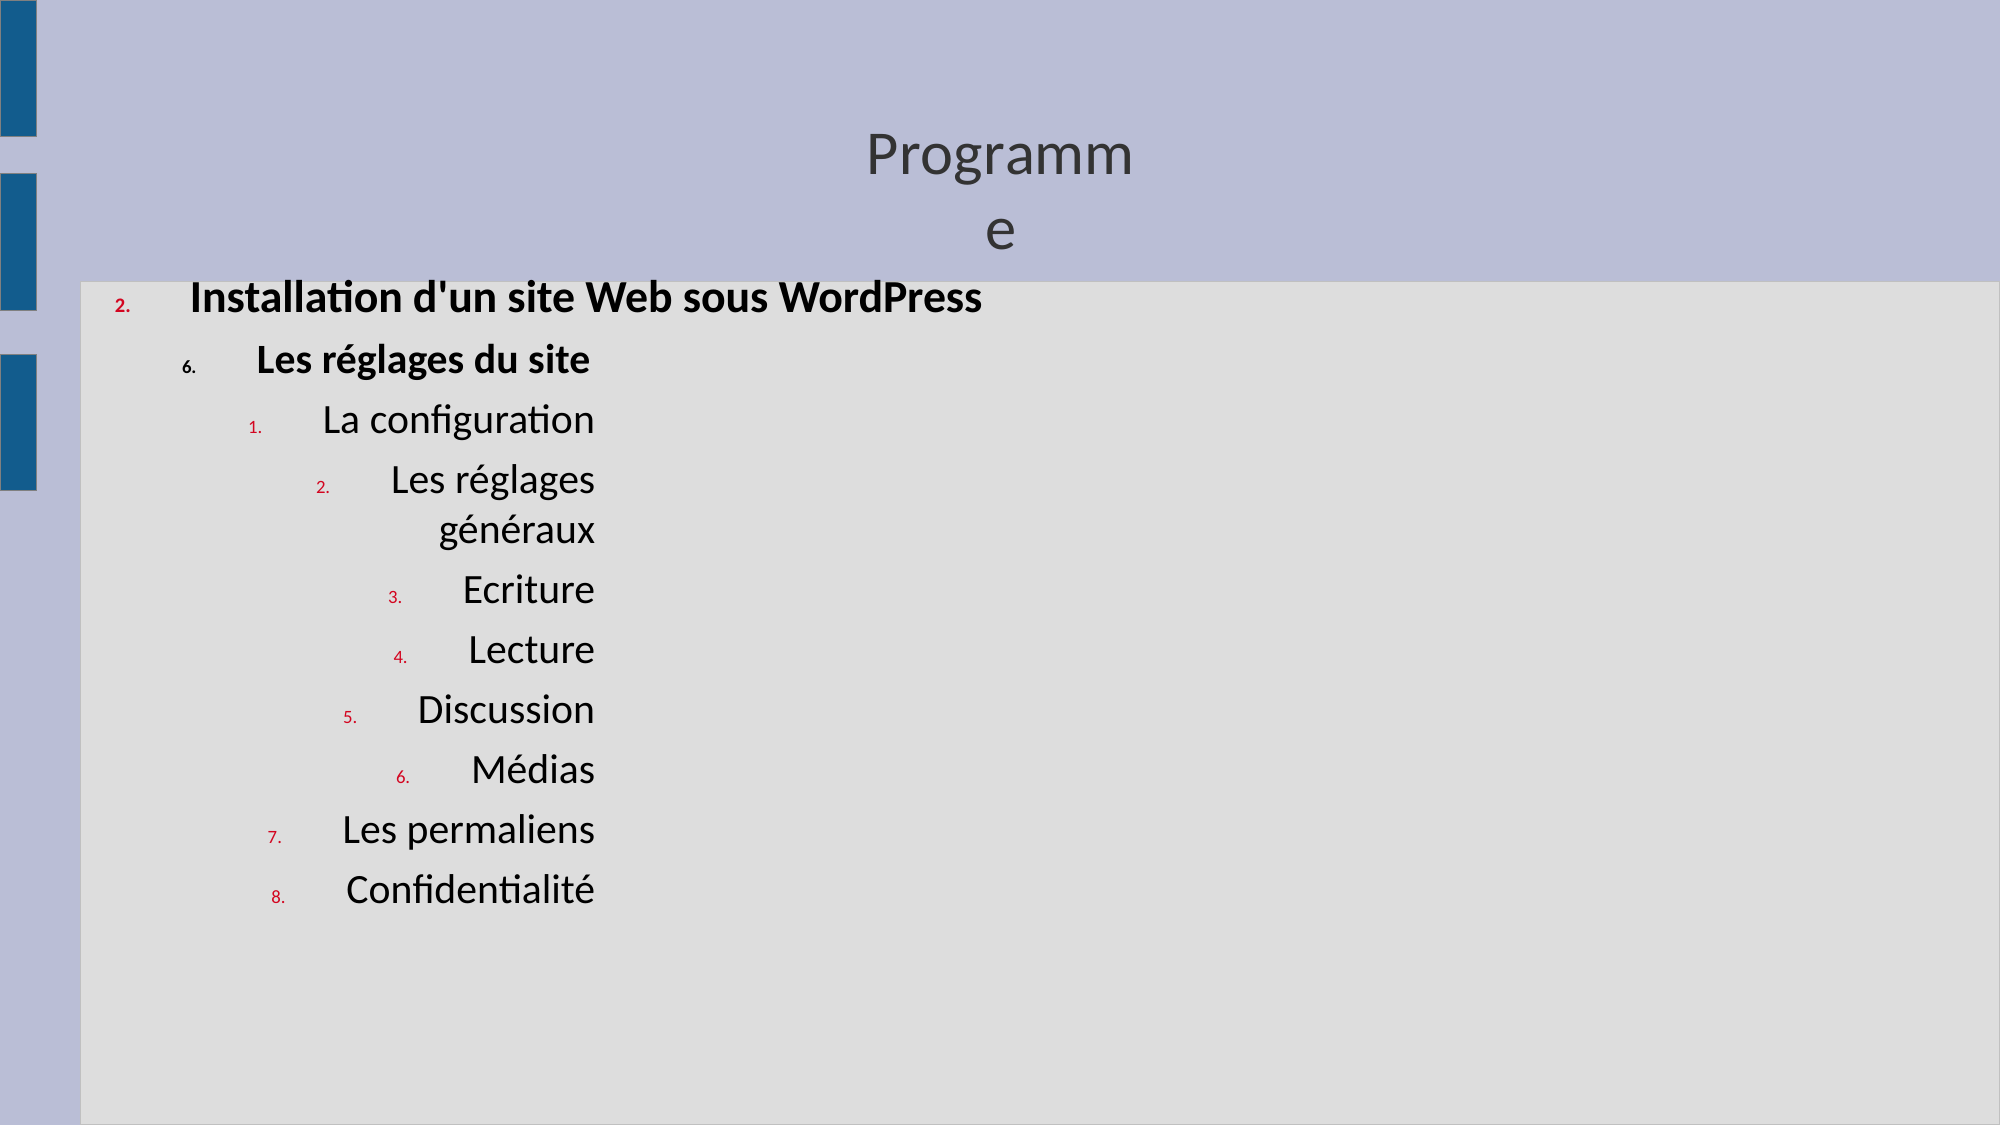

# Programme
Installation d'un site Web sous WordPress
Les réglages du site
La configuration
Les réglages généraux
Ecriture
Lecture
Discussion
Médias
Les permaliens
Confidentialité